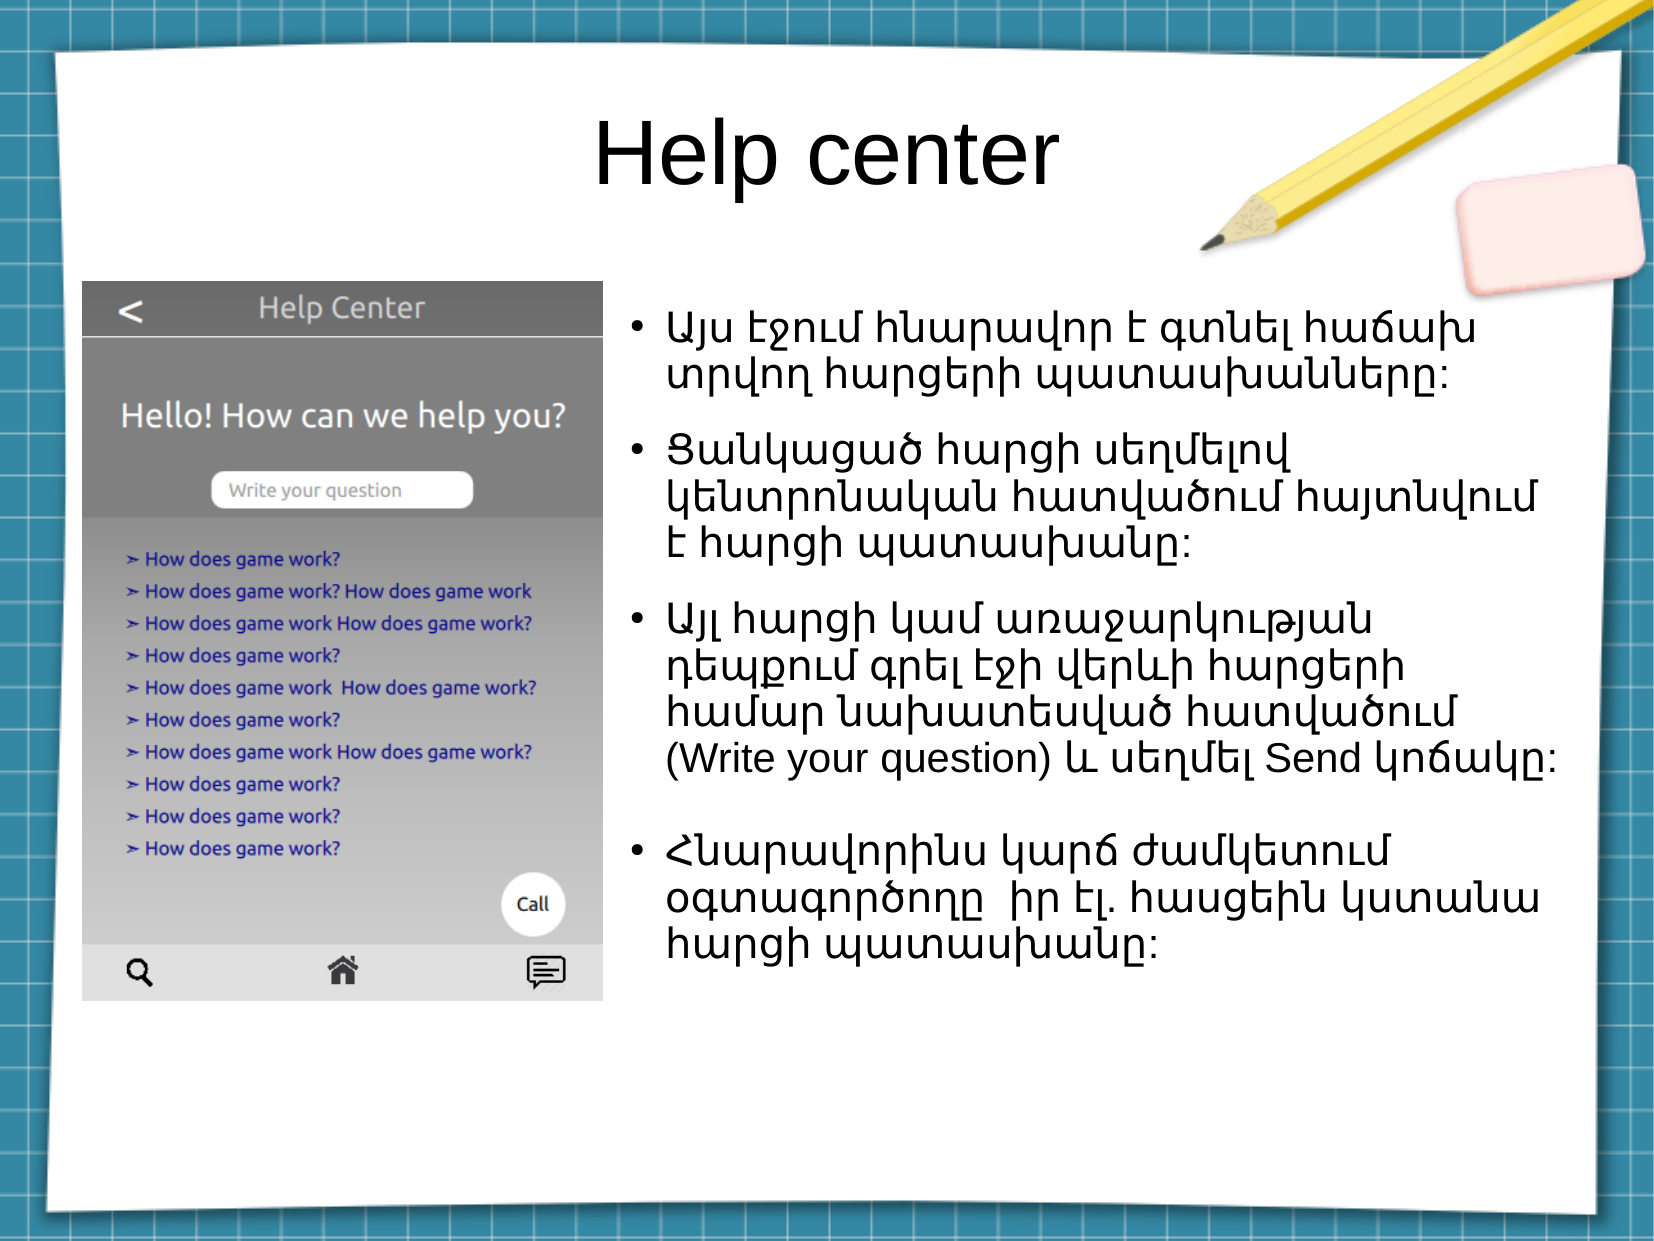

# Help center
Այս էջում հնարավոր է գտնել հաճախ տրվող հարցերի պատասխանները:
Ցանկացած հարցի սեղմելով կենտրոնական հատվածում հայտնվում է հարցի պատասխանը:
Այլ հարցի կամ առաջարկության դեպքում գրել էջի վերևի հարցերի համար նախատեսված հատվածում (Write your question) և սեղմել Send կոճակը:
Հնարավորինս կարճ ժամկետում օգտագործողը իր էլ. հասցեին կստանա հարցի պատասխանը: